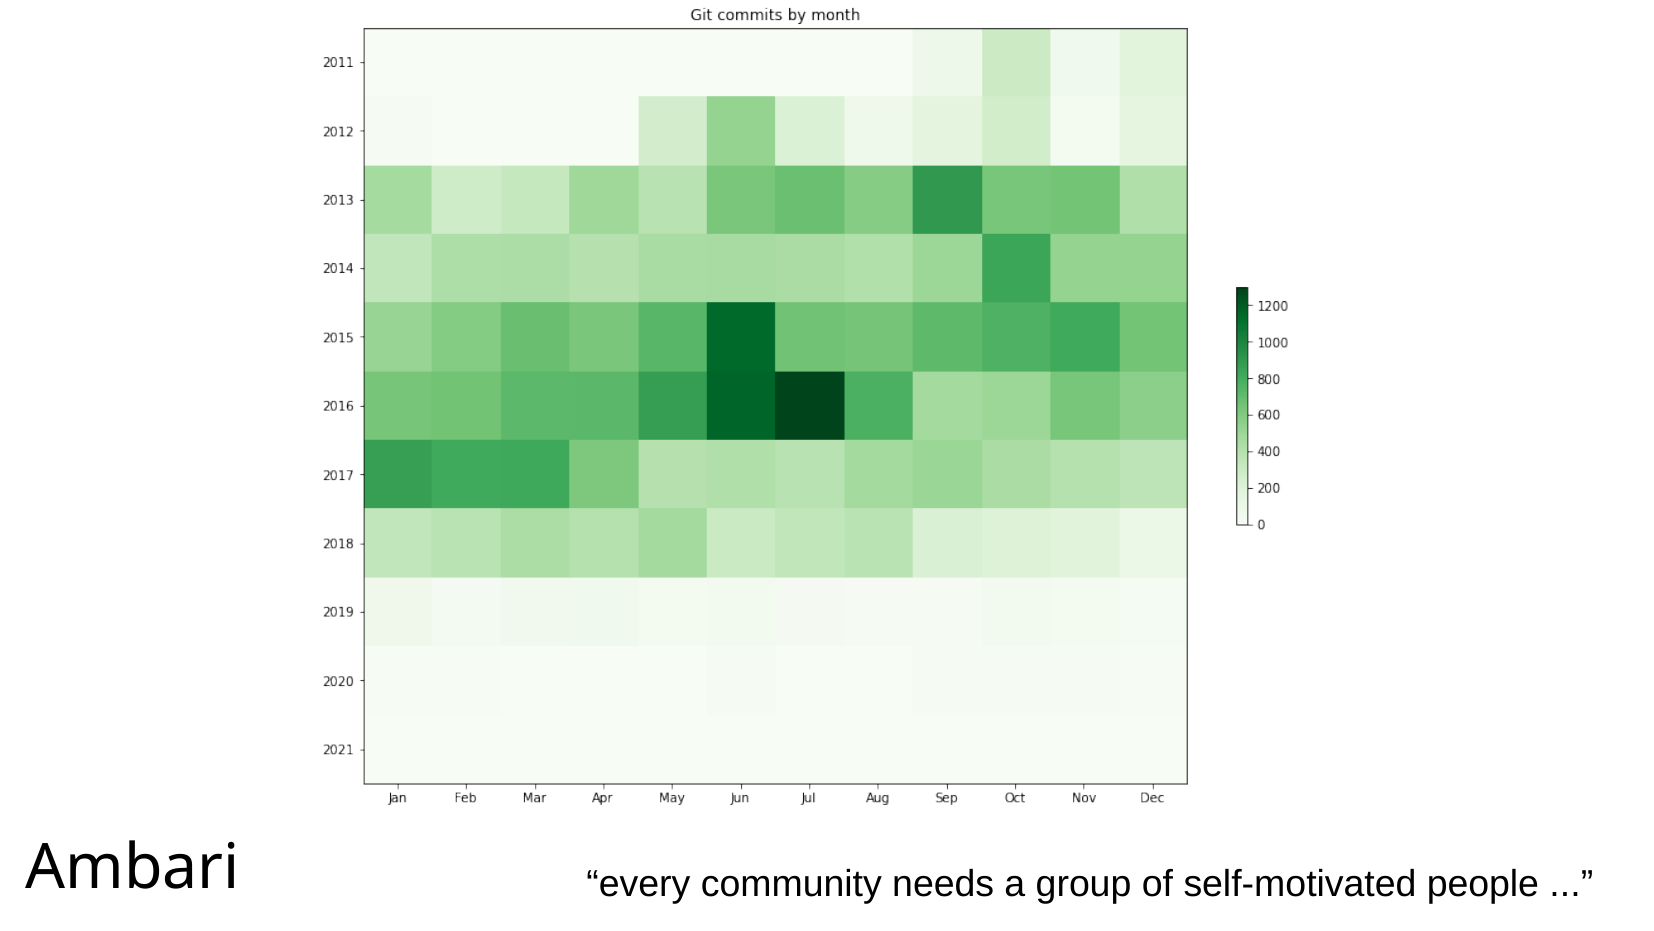

# Ambari
“every community needs a group of self-motivated people ...”